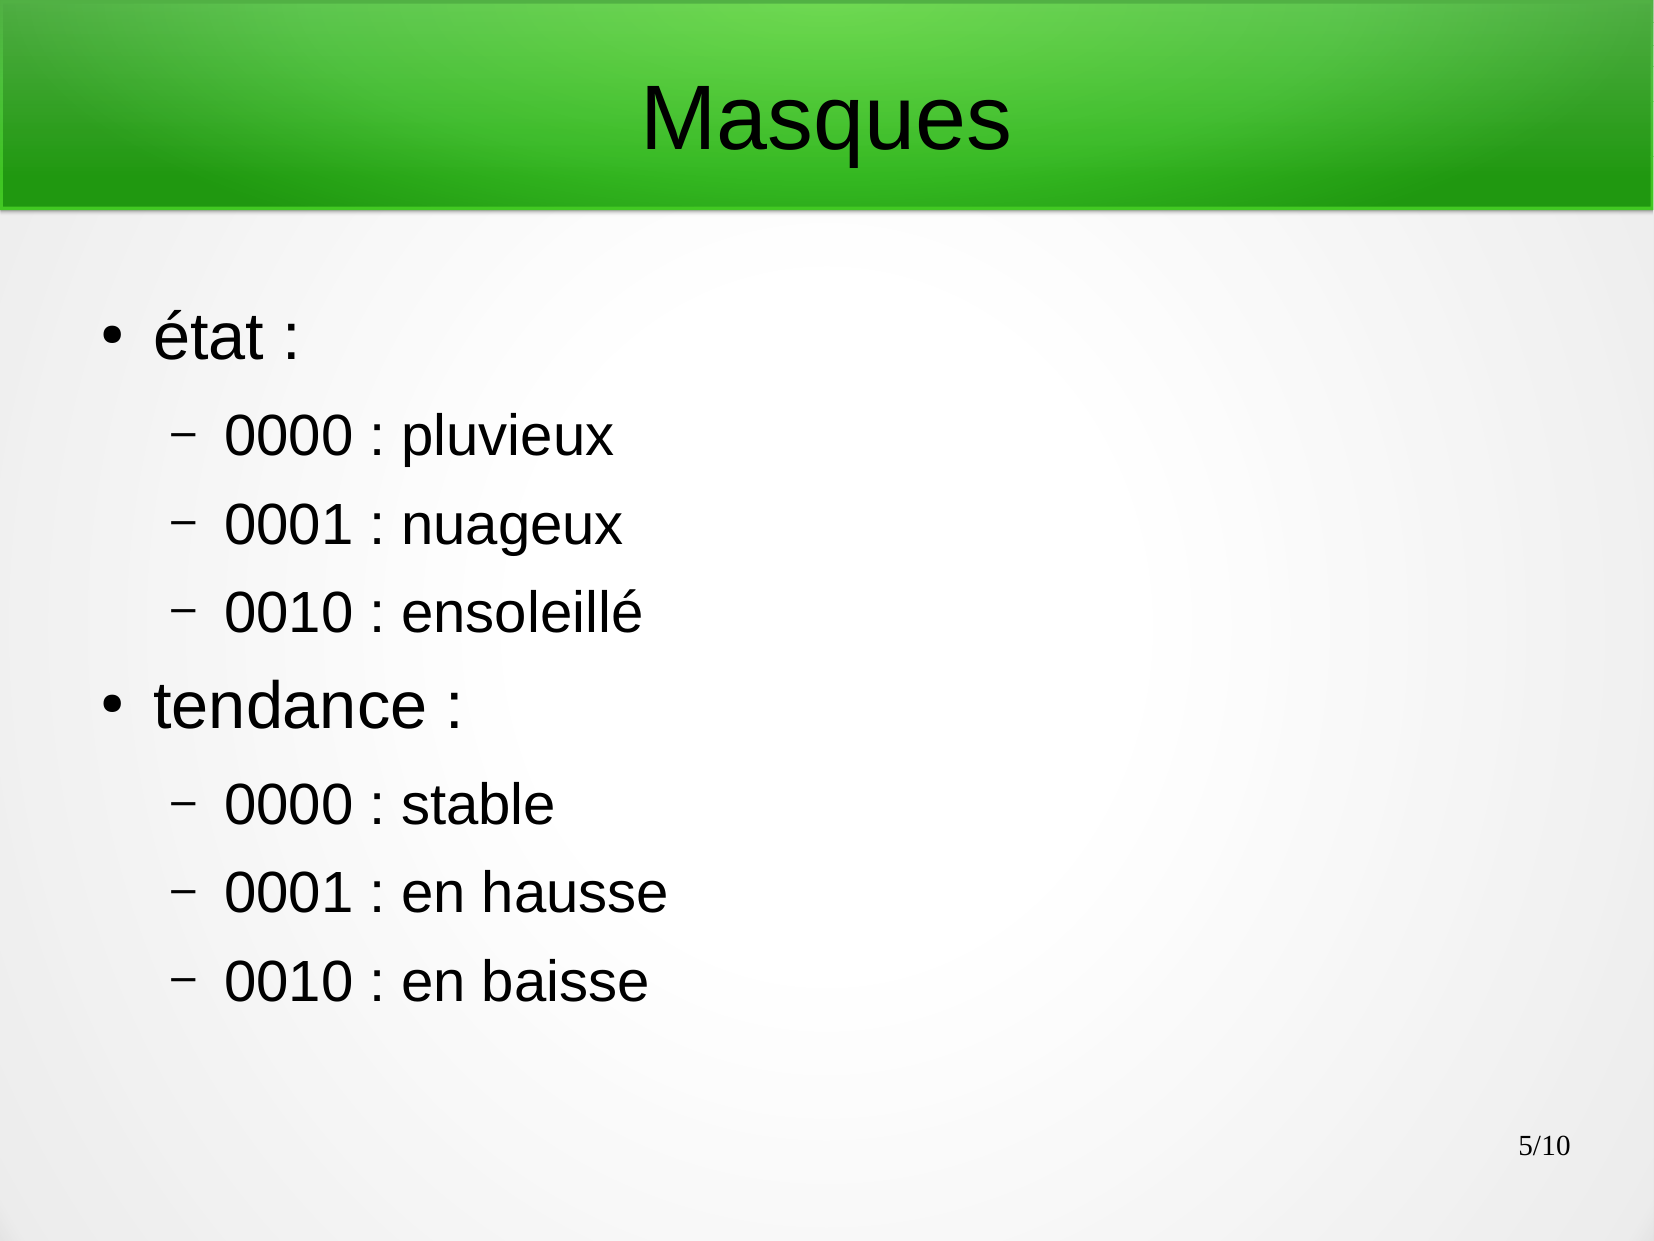

# Masques
état :
0000 : pluvieux
0001 : nuageux
0010 : ensoleillé
tendance :
0000 : stable
0001 : en hausse
0010 : en baisse
5